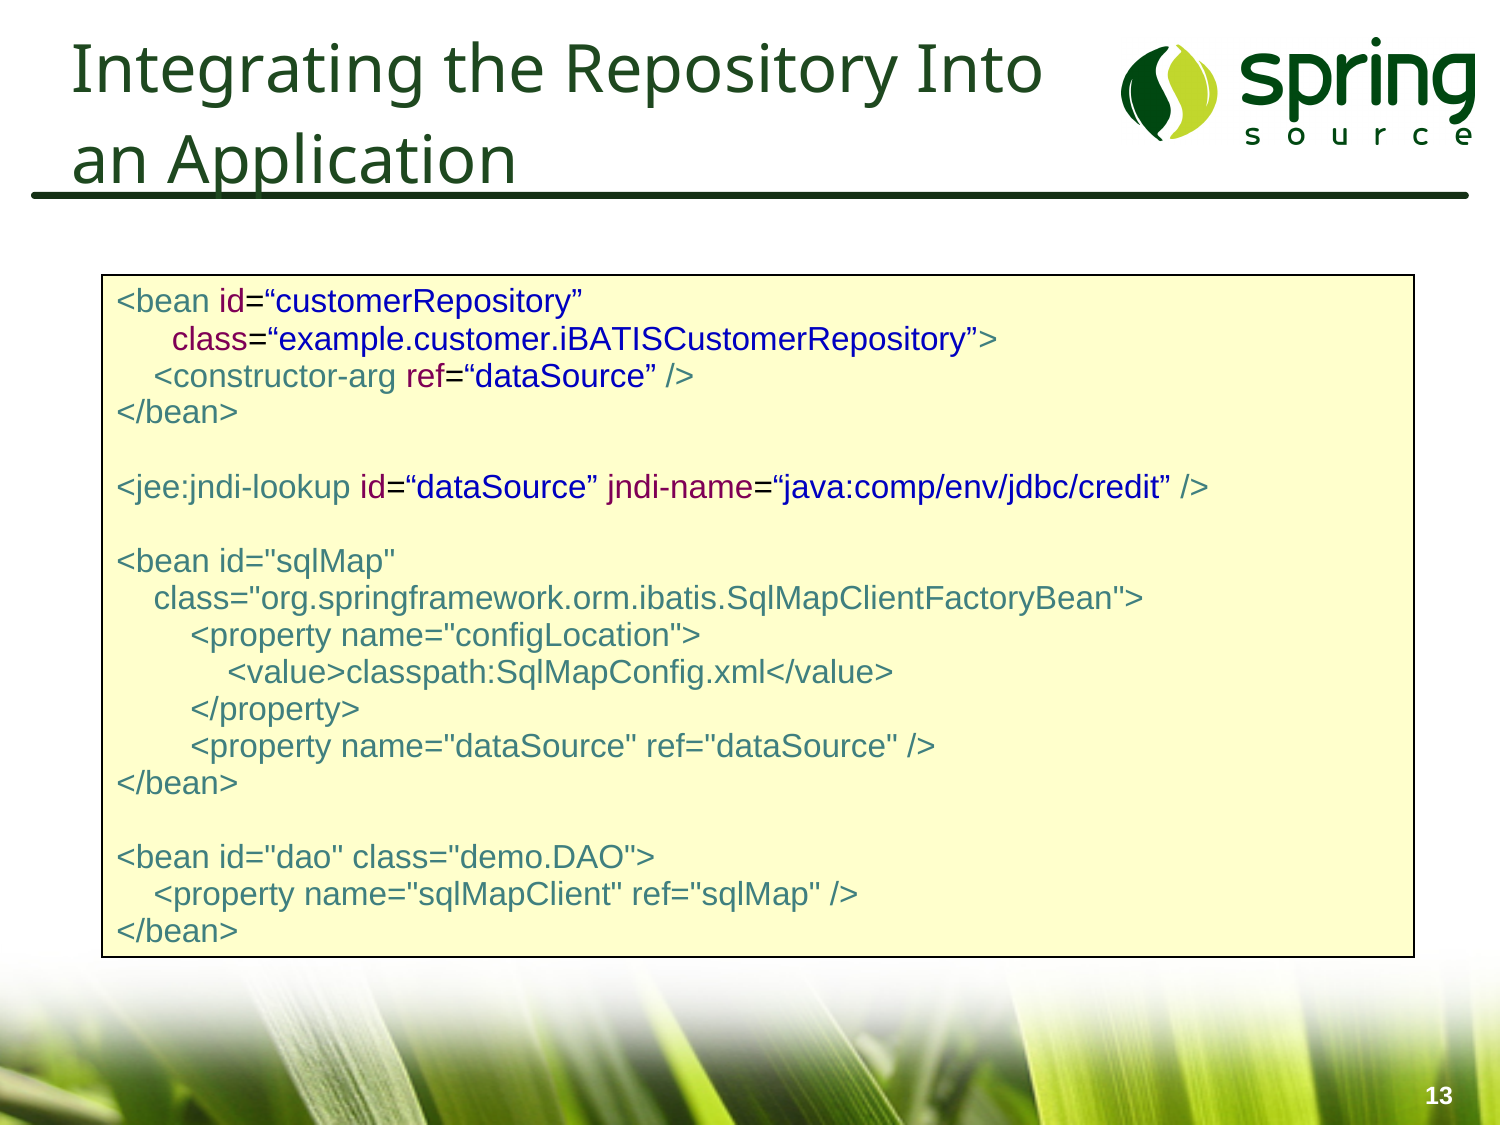

# Integrating the Repository Into an Application
<bean id=“customerRepository”
 class=“example.customer.iBATISCustomerRepository”>
 <constructor-arg ref=“dataSource” />
</bean>
<jee:jndi-lookup id=“dataSource” jndi-name=“java:comp/env/jdbc/credit” />
<bean id="sqlMap"
 class="org.springframework.orm.ibatis.SqlMapClientFactoryBean">
 <property name="configLocation">
 <value>classpath:SqlMapConfig.xml</value>
 </property>
 <property name="dataSource" ref="dataSource" />
</bean>
<bean id="dao" class="demo.DAO">
 <property name="sqlMapClient" ref="sqlMap" />
</bean>